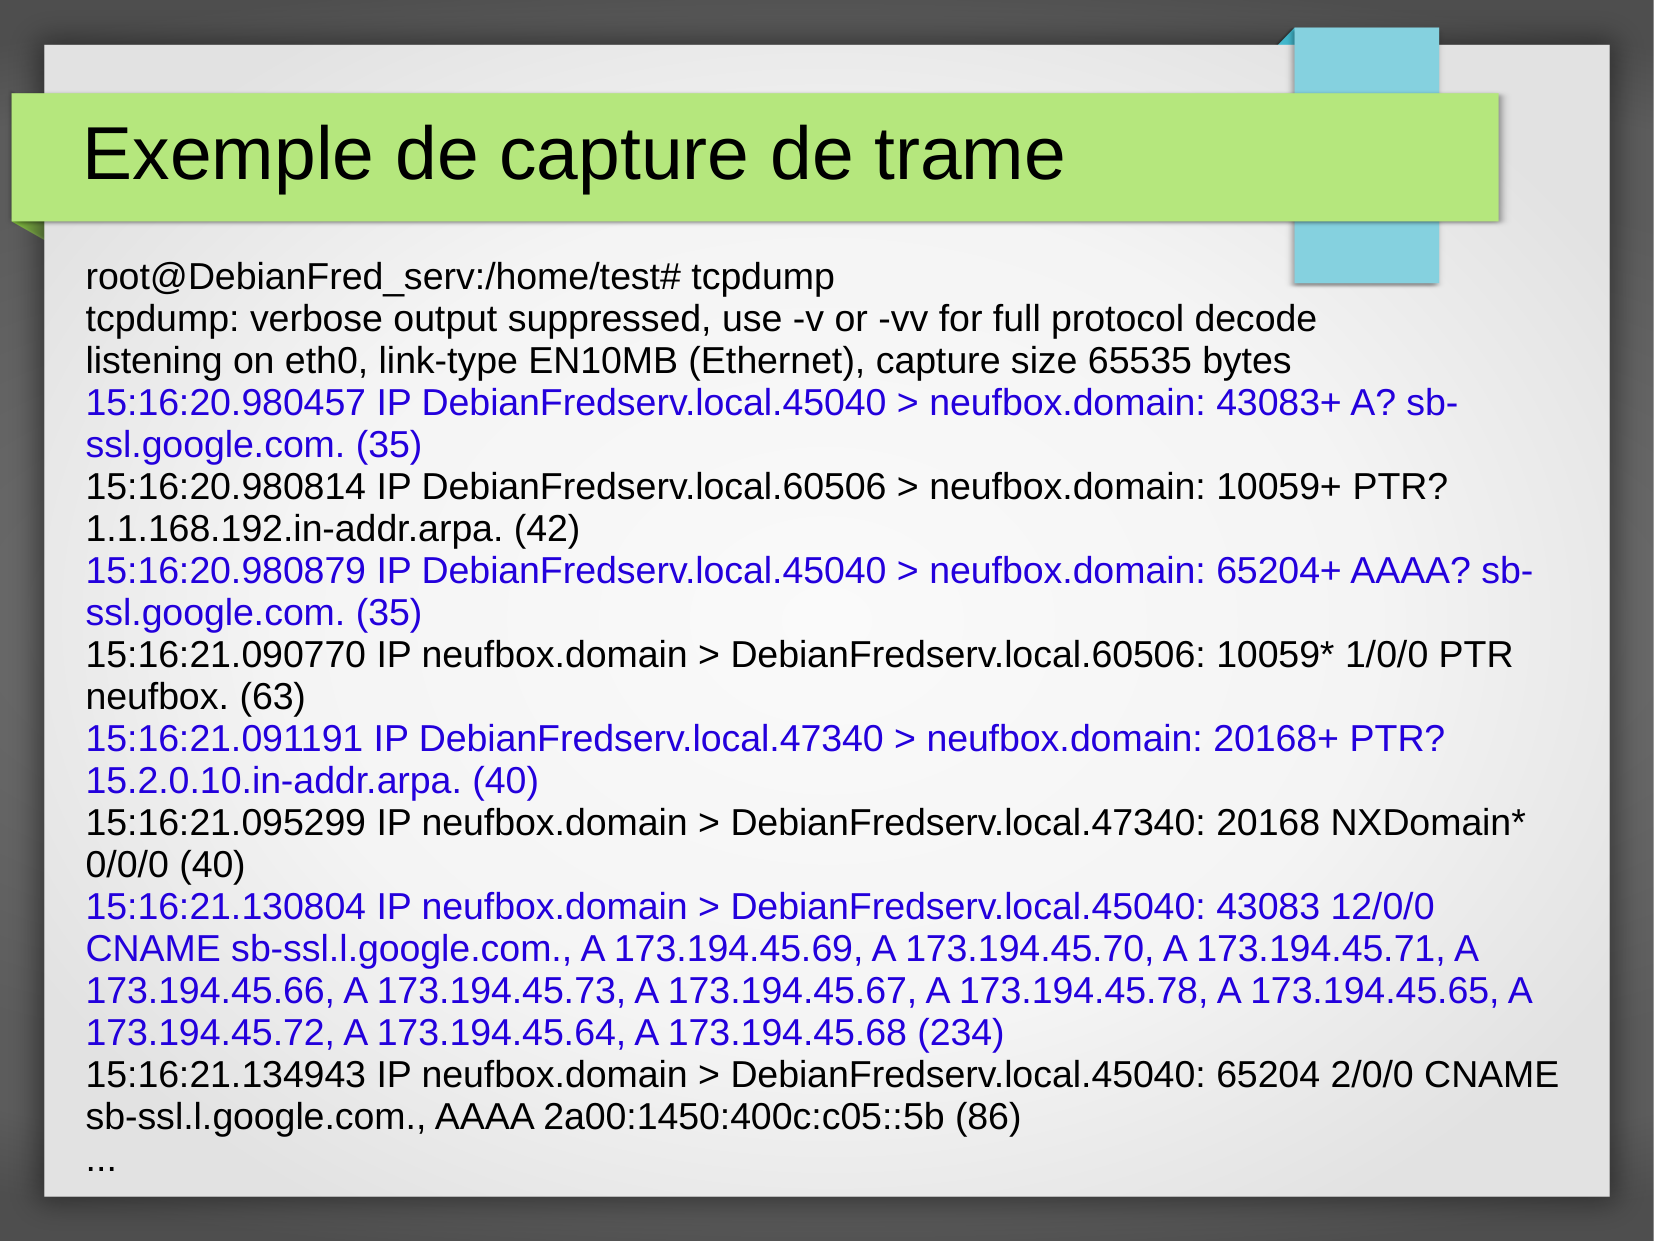

# Exemple de capture de trame
root@DebianFred_serv:/home/test# tcpdump
tcpdump: verbose output suppressed, use -v or -vv for full protocol decode
listening on eth0, link-type EN10MB (Ethernet), capture size 65535 bytes
15:16:20.980457 IP DebianFredserv.local.45040 > neufbox.domain: 43083+ A? sb-ssl.google.com. (35)
15:16:20.980814 IP DebianFredserv.local.60506 > neufbox.domain: 10059+ PTR? 1.1.168.192.in-addr.arpa. (42)
15:16:20.980879 IP DebianFredserv.local.45040 > neufbox.domain: 65204+ AAAA? sb-ssl.google.com. (35)
15:16:21.090770 IP neufbox.domain > DebianFredserv.local.60506: 10059* 1/0/0 PTR neufbox. (63)
15:16:21.091191 IP DebianFredserv.local.47340 > neufbox.domain: 20168+ PTR? 15.2.0.10.in-addr.arpa. (40)
15:16:21.095299 IP neufbox.domain > DebianFredserv.local.47340: 20168 NXDomain* 0/0/0 (40)
15:16:21.130804 IP neufbox.domain > DebianFredserv.local.45040: 43083 12/0/0 CNAME sb-ssl.l.google.com., A 173.194.45.69, A 173.194.45.70, A 173.194.45.71, A 173.194.45.66, A 173.194.45.73, A 173.194.45.67, A 173.194.45.78, A 173.194.45.65, A 173.194.45.72, A 173.194.45.64, A 173.194.45.68 (234)
15:16:21.134943 IP neufbox.domain > DebianFredserv.local.45040: 65204 2/0/0 CNAME sb-ssl.l.google.com., AAAA 2a00:1450:400c:c05::5b (86)
...